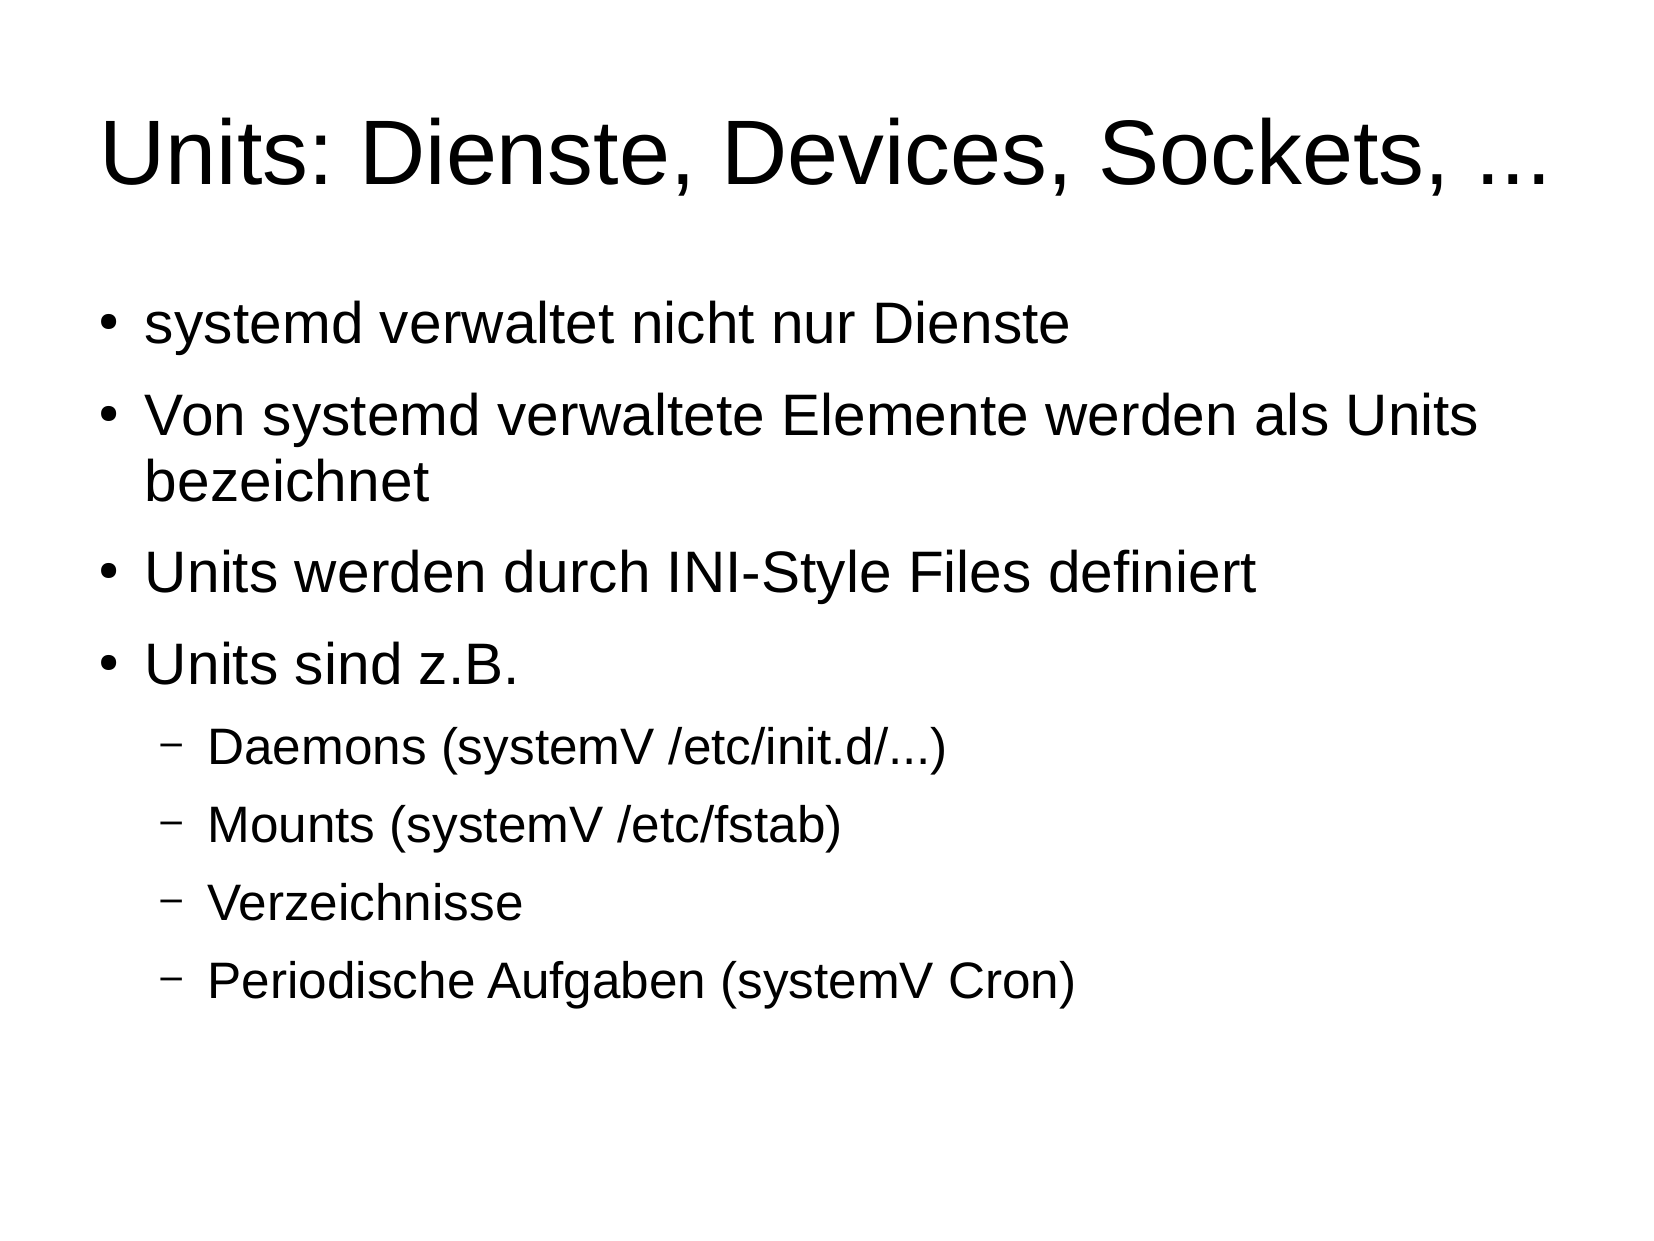

# Units: Dienste, Devices, Sockets, ...
systemd verwaltet nicht nur Dienste
Von systemd verwaltete Elemente werden als Units bezeichnet
Units werden durch INI-Style Files definiert
Units sind z.B.
Daemons (systemV /etc/init.d/...)
Mounts (systemV /etc/fstab)
Verzeichnisse
Periodische Aufgaben (systemV Cron)